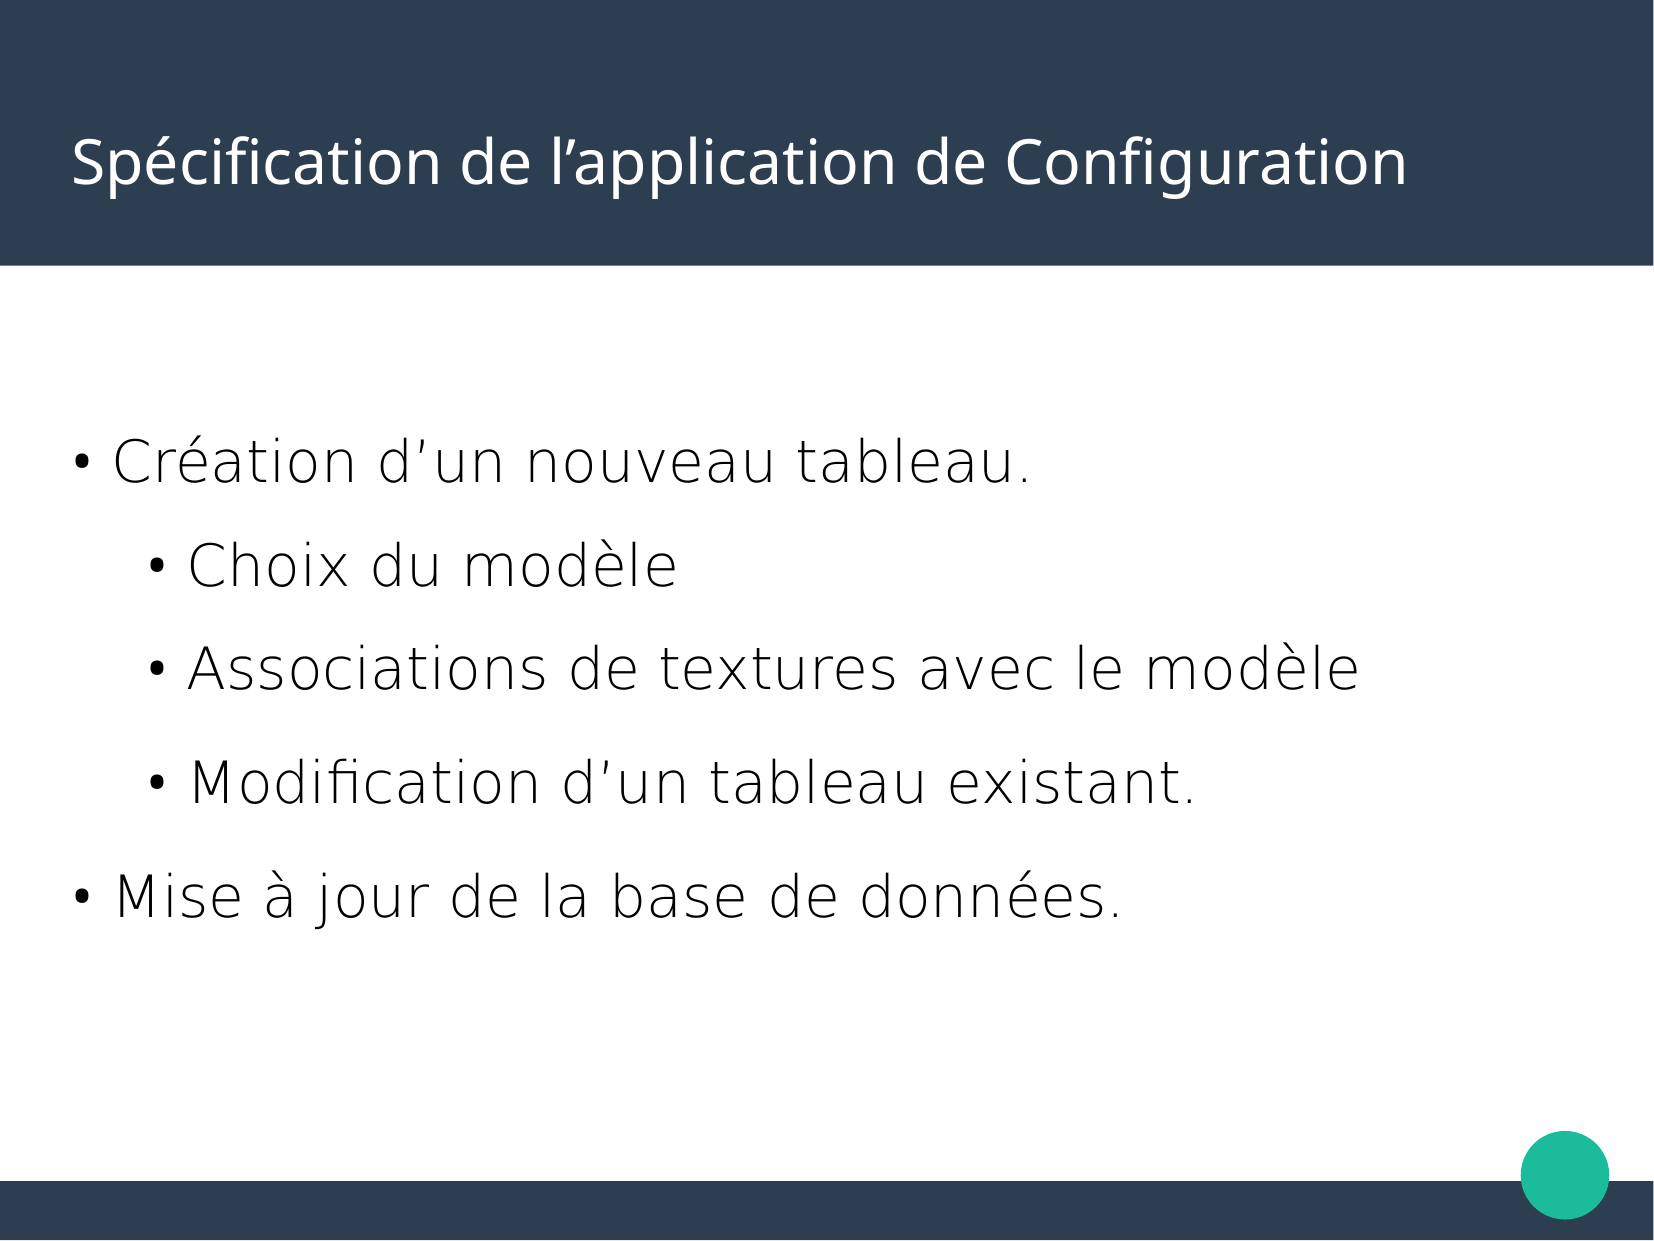

# Spécification de l’application de Configuration
• Création d’un nouveau tableau.
• Choix du modèle
• Associations de textures avec le modèle
• Modification d’un tableau existant.
• Mise à jour de la base de données.